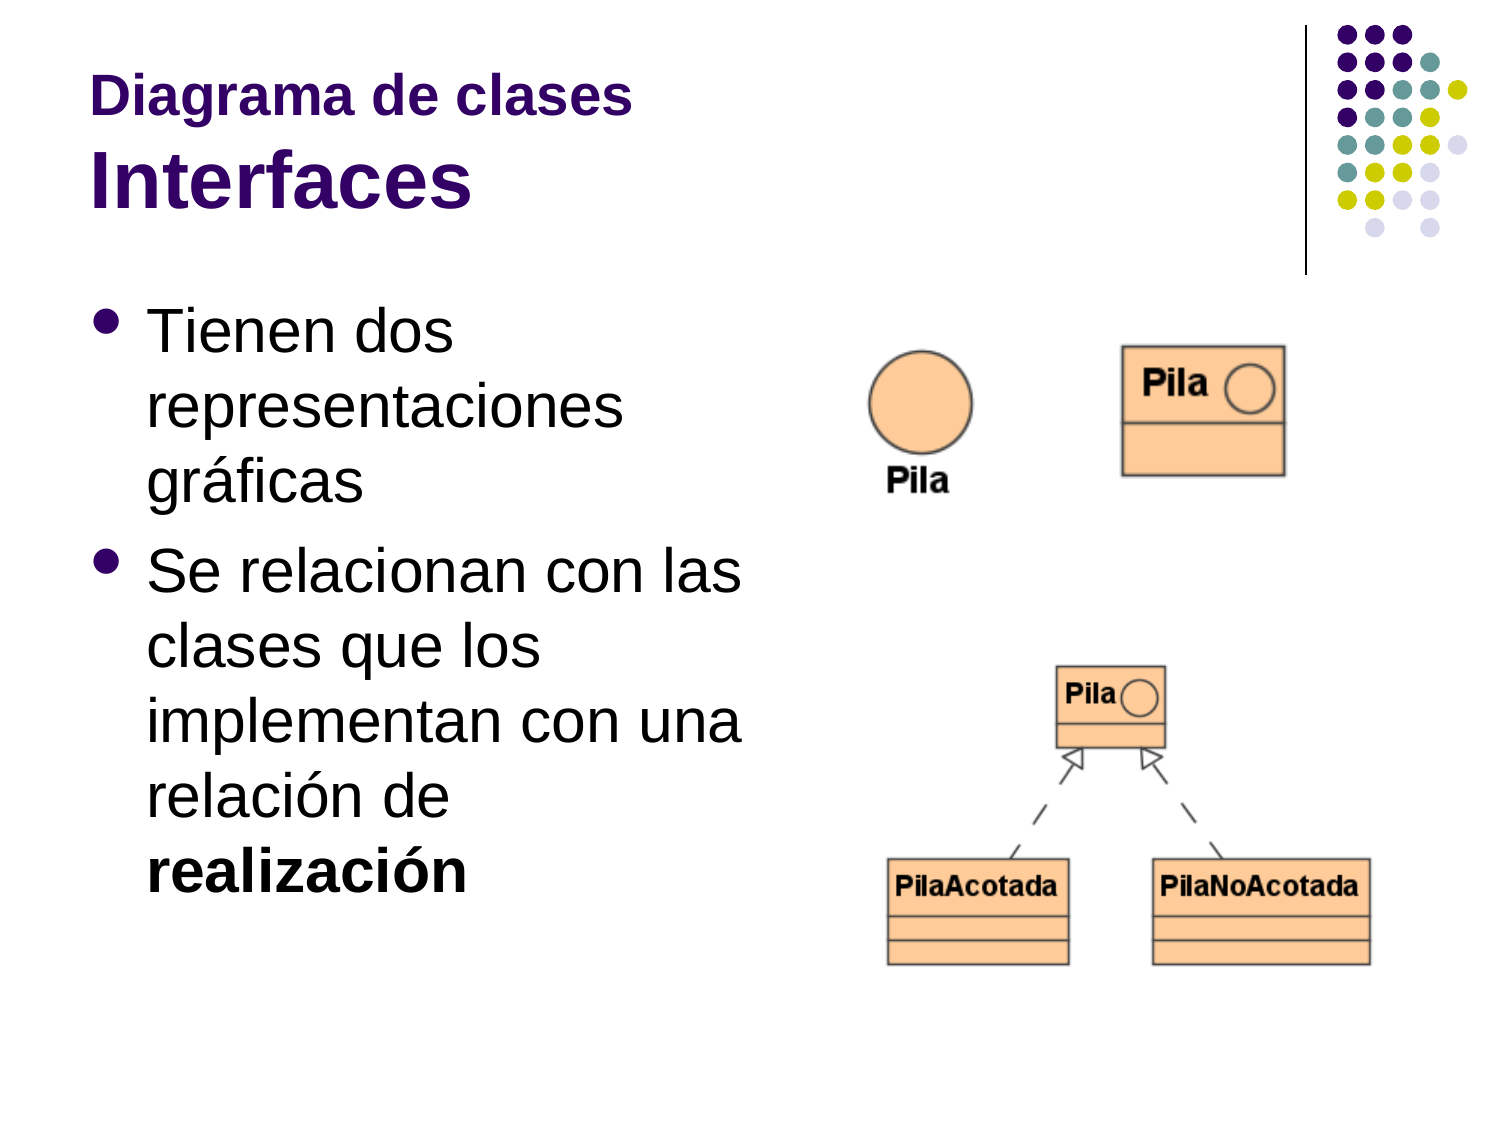

# Diagrama de clases Interfaces
Tienen dos representaciones gráficas
Se relacionan con las clases que los implementan con una relación de realización